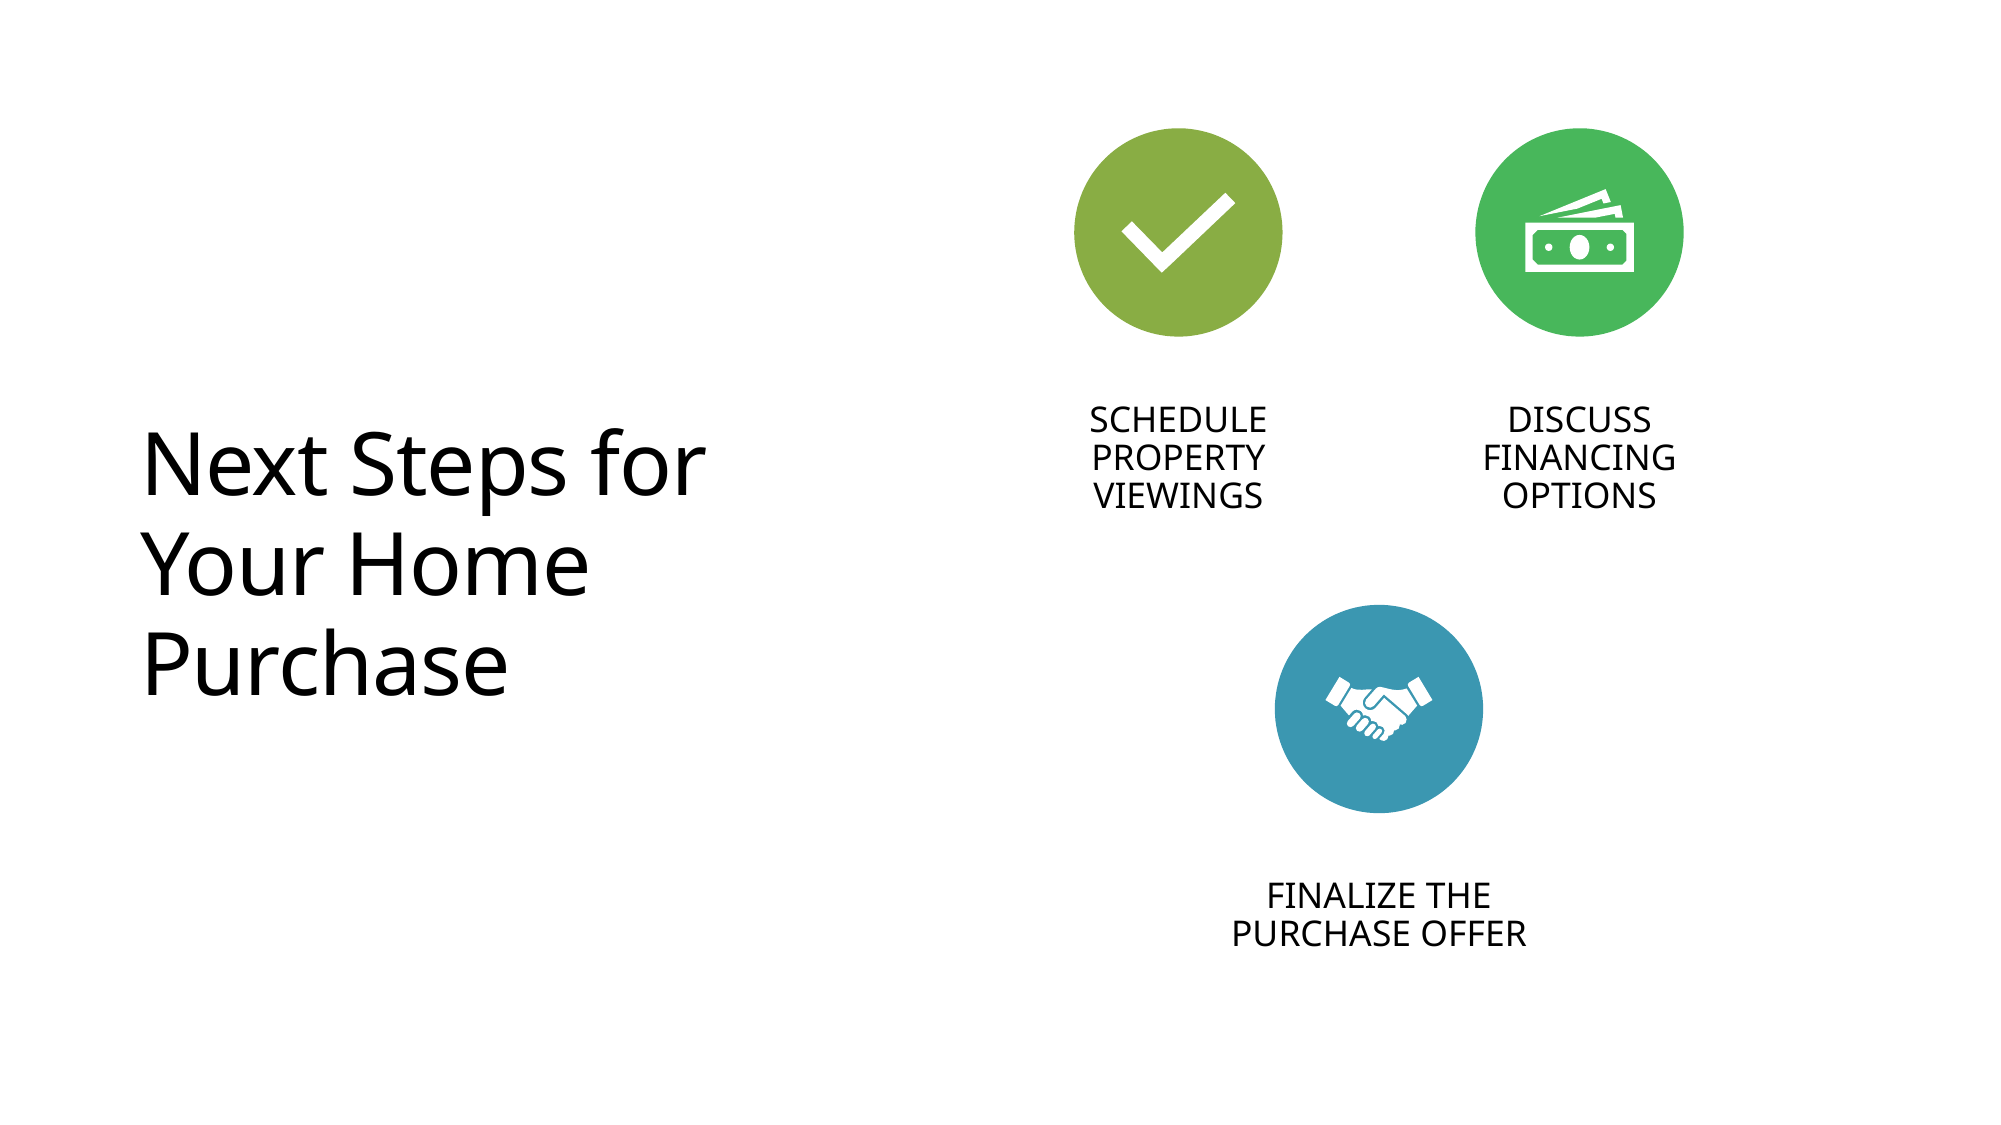

# Next Steps for Your Home Purchase
Schedule property viewings
Discuss financing options
Finalize the purchase offer